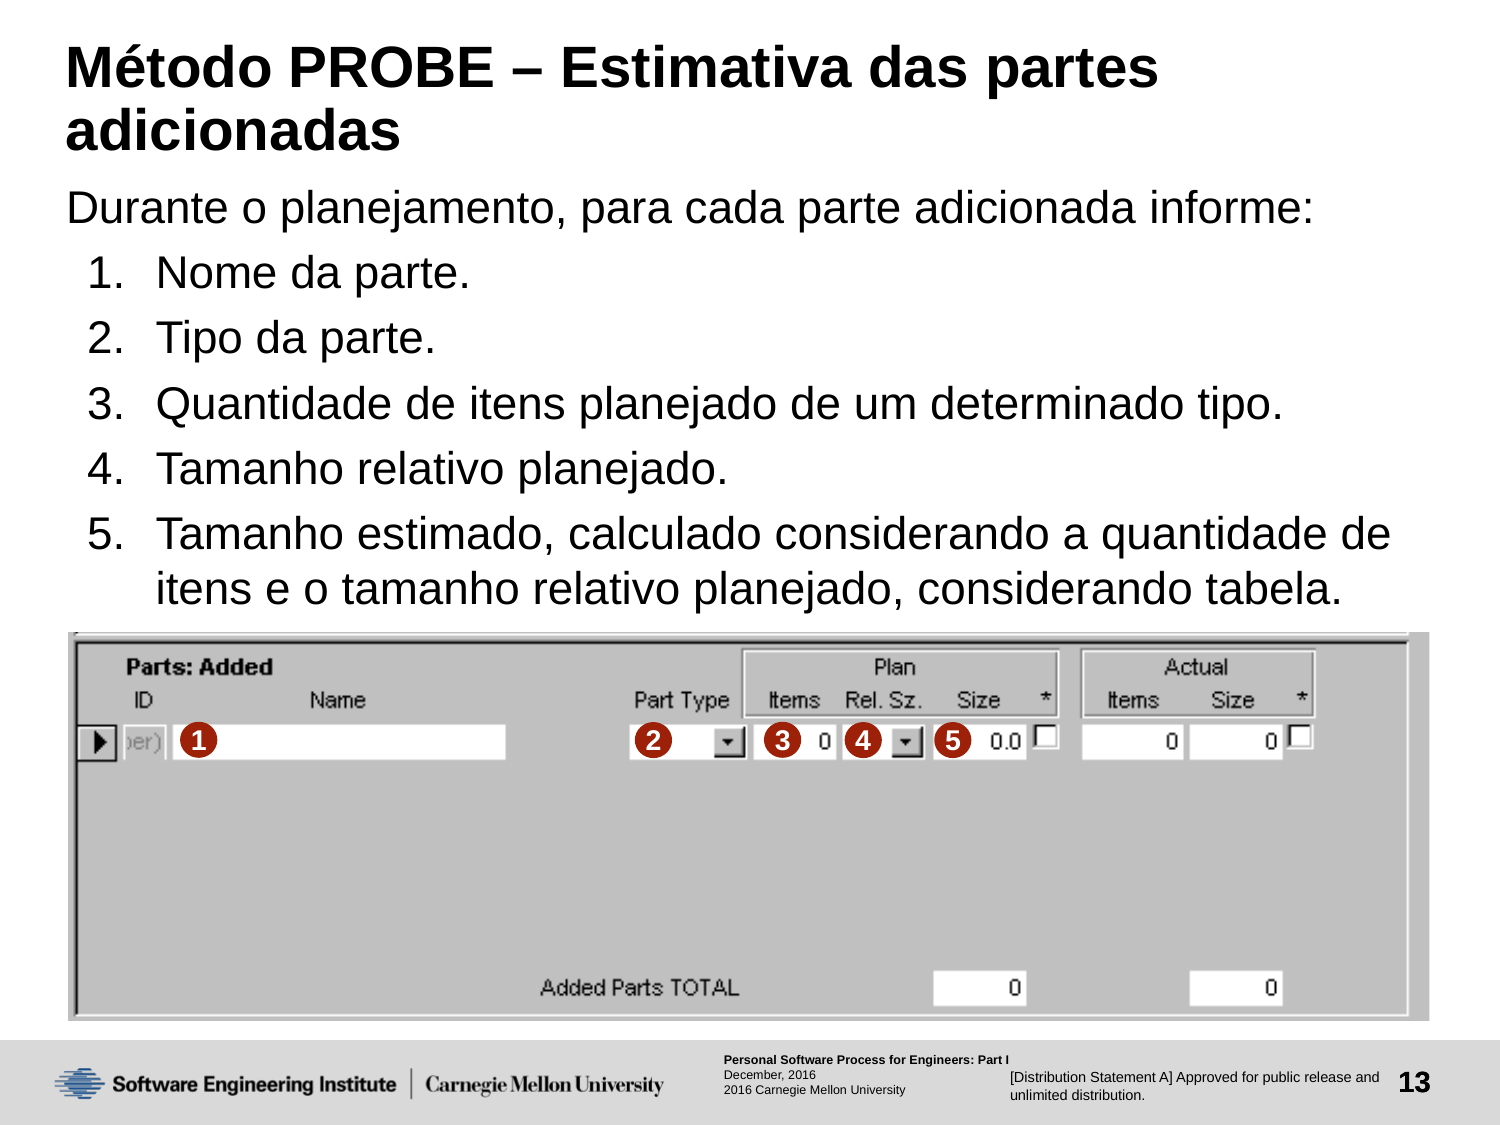

# Método PROBE – Estimativa das partes adicionadas
Durante o planejamento, para cada parte adicionada informe:
Nome da parte.
Tipo da parte.
Quantidade de itens planejado de um determinado tipo.
Tamanho relativo planejado.
Tamanho estimado, calculado considerando a quantidade de itens e o tamanho relativo planejado, considerando tabela.